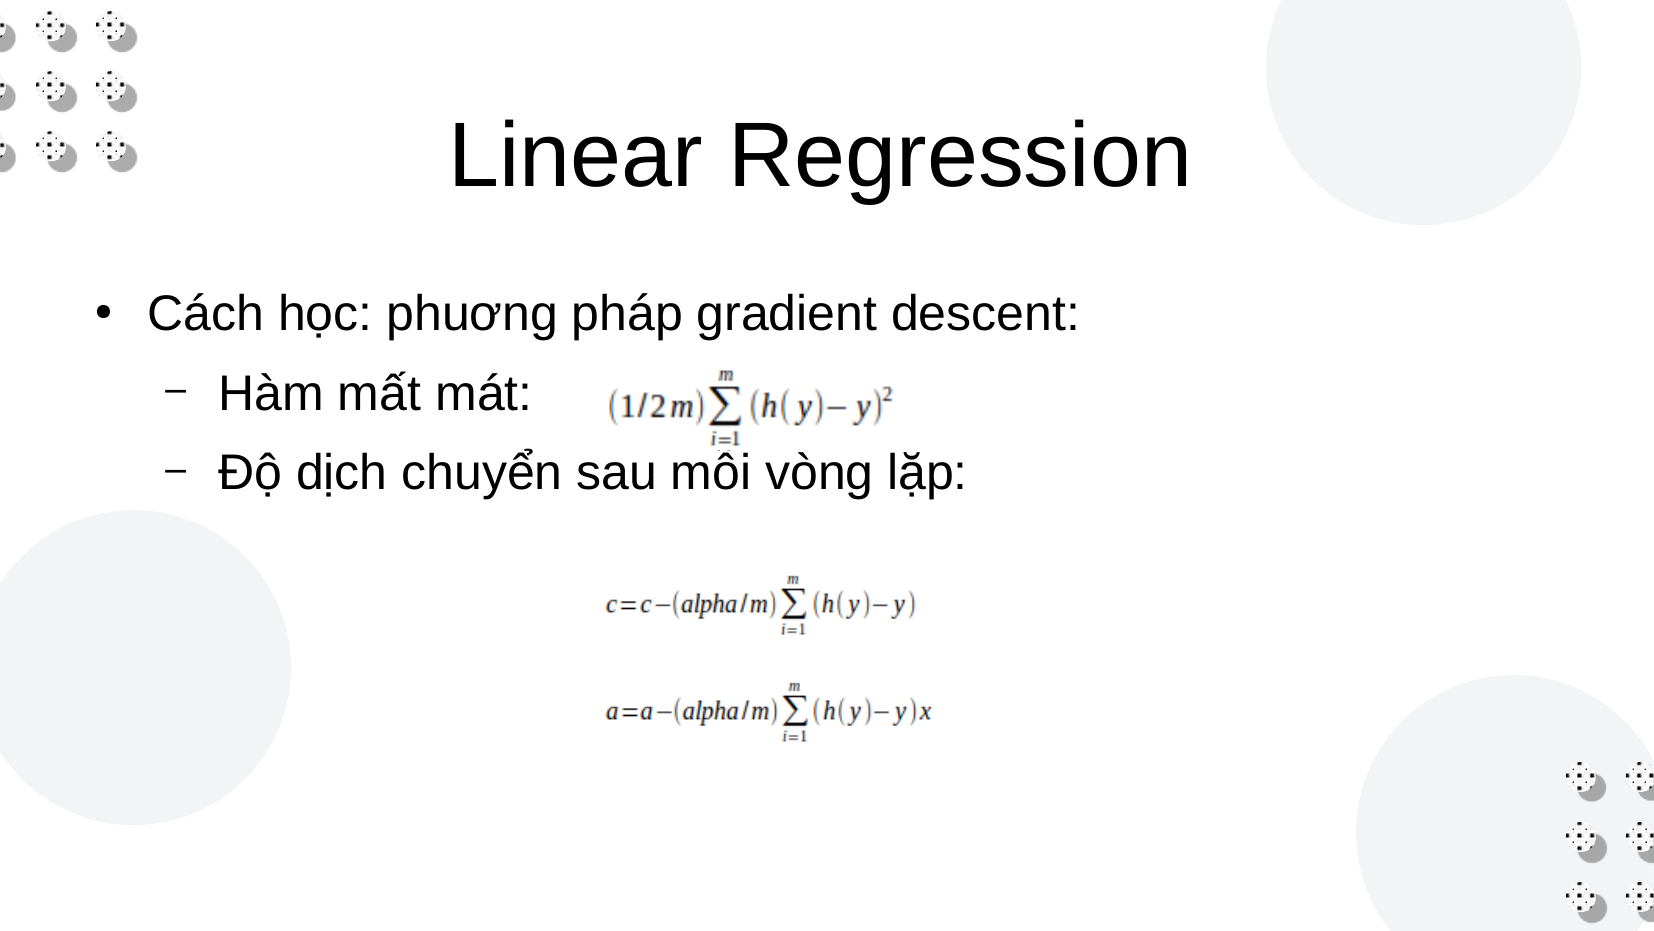

# Linear Regression
Cách học: phuơng pháp gradient descent:
Hàm mất mát:
Độ dịch chuyển sau mỗi vòng lặp: